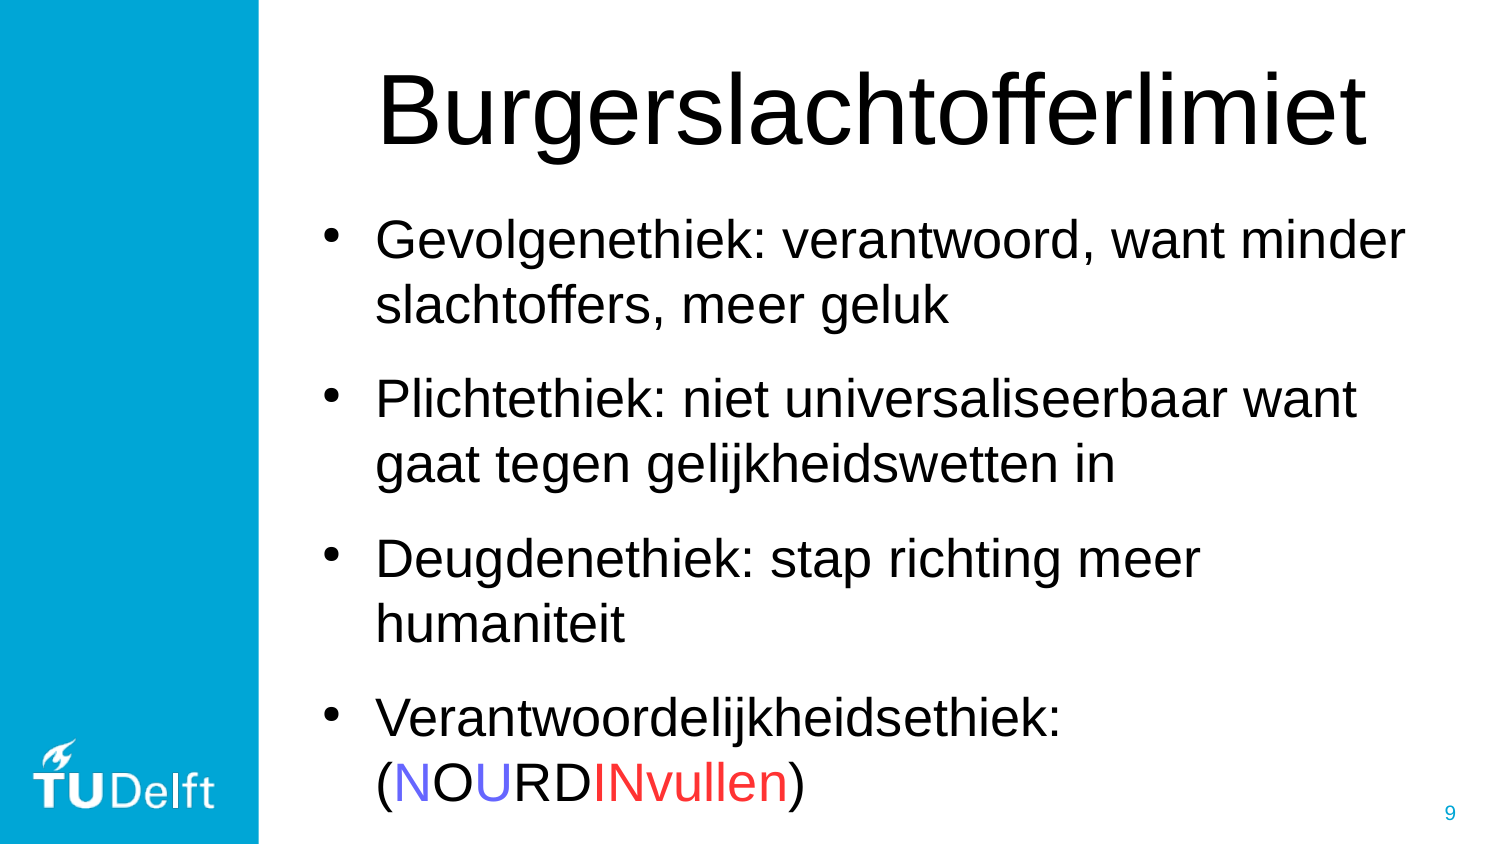

# Burgerslachtofferlimiet
Gevolgenethiek: verantwoord, want minder slachtoffers, meer geluk
Plichtethiek: niet universaliseerbaar want gaat tegen gelijkheidswetten in
Deugdenethiek: stap richting meer humaniteit
Verantwoordelijkheidsethiek: (NOURDINvullen)